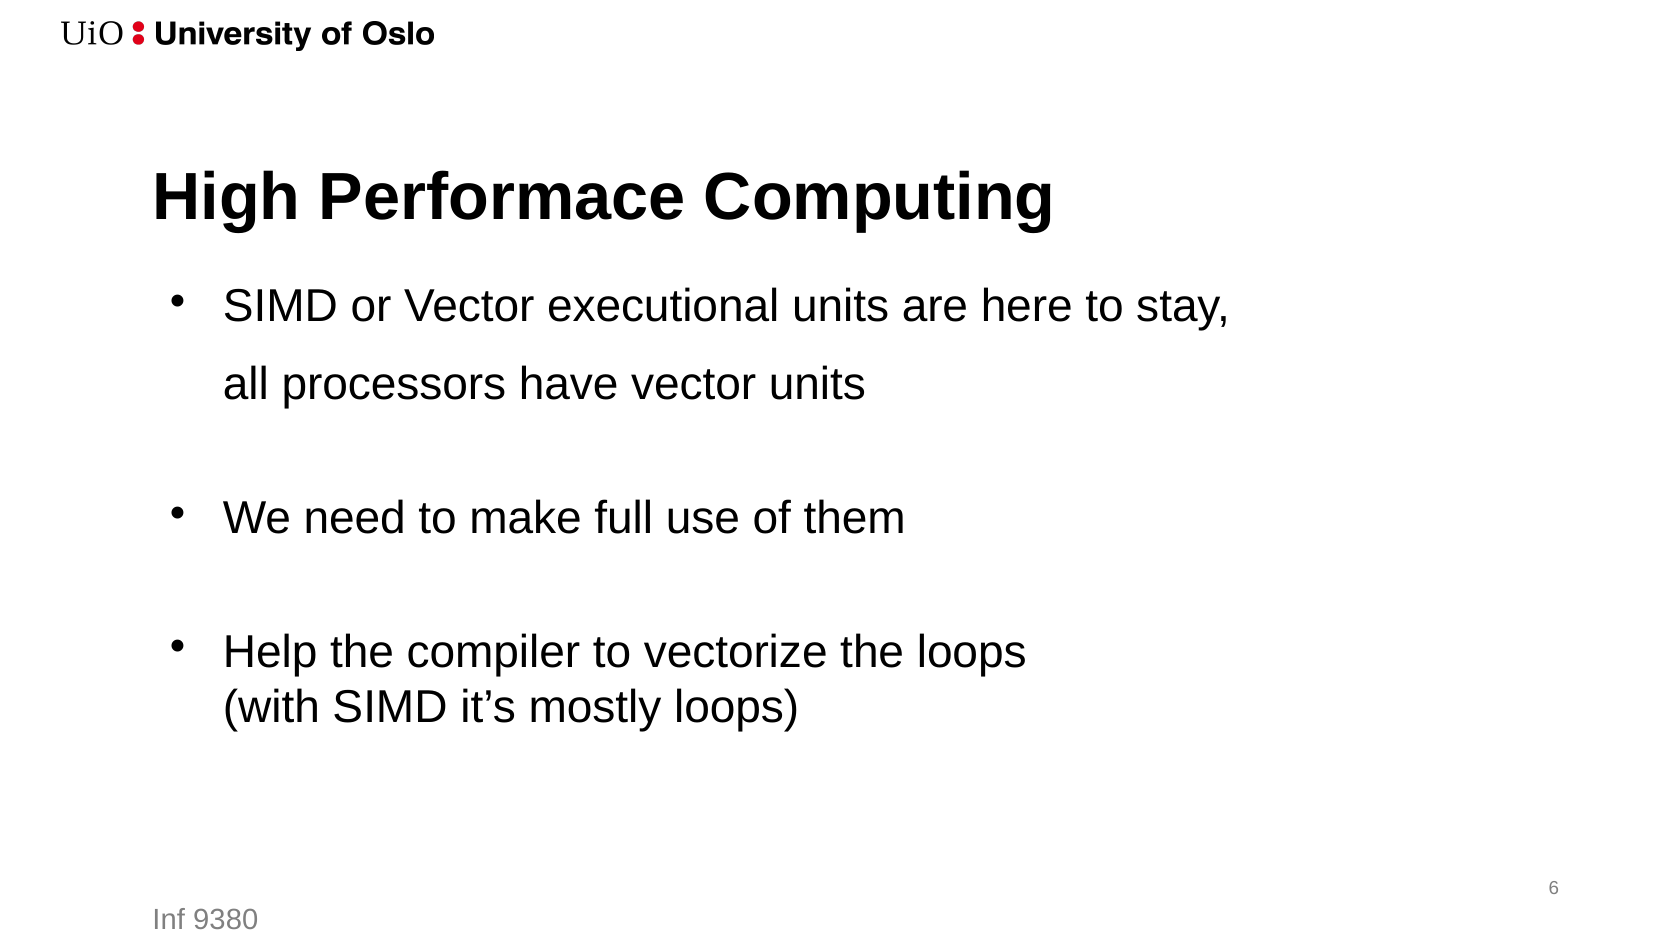

High Performace Computing
SIMD or Vector executional units are here to stay,
all processors have vector units
We need to make full use of them
Help the compiler to vectorize the loops
(with SIMD it’s mostly loops)
Inf 9380